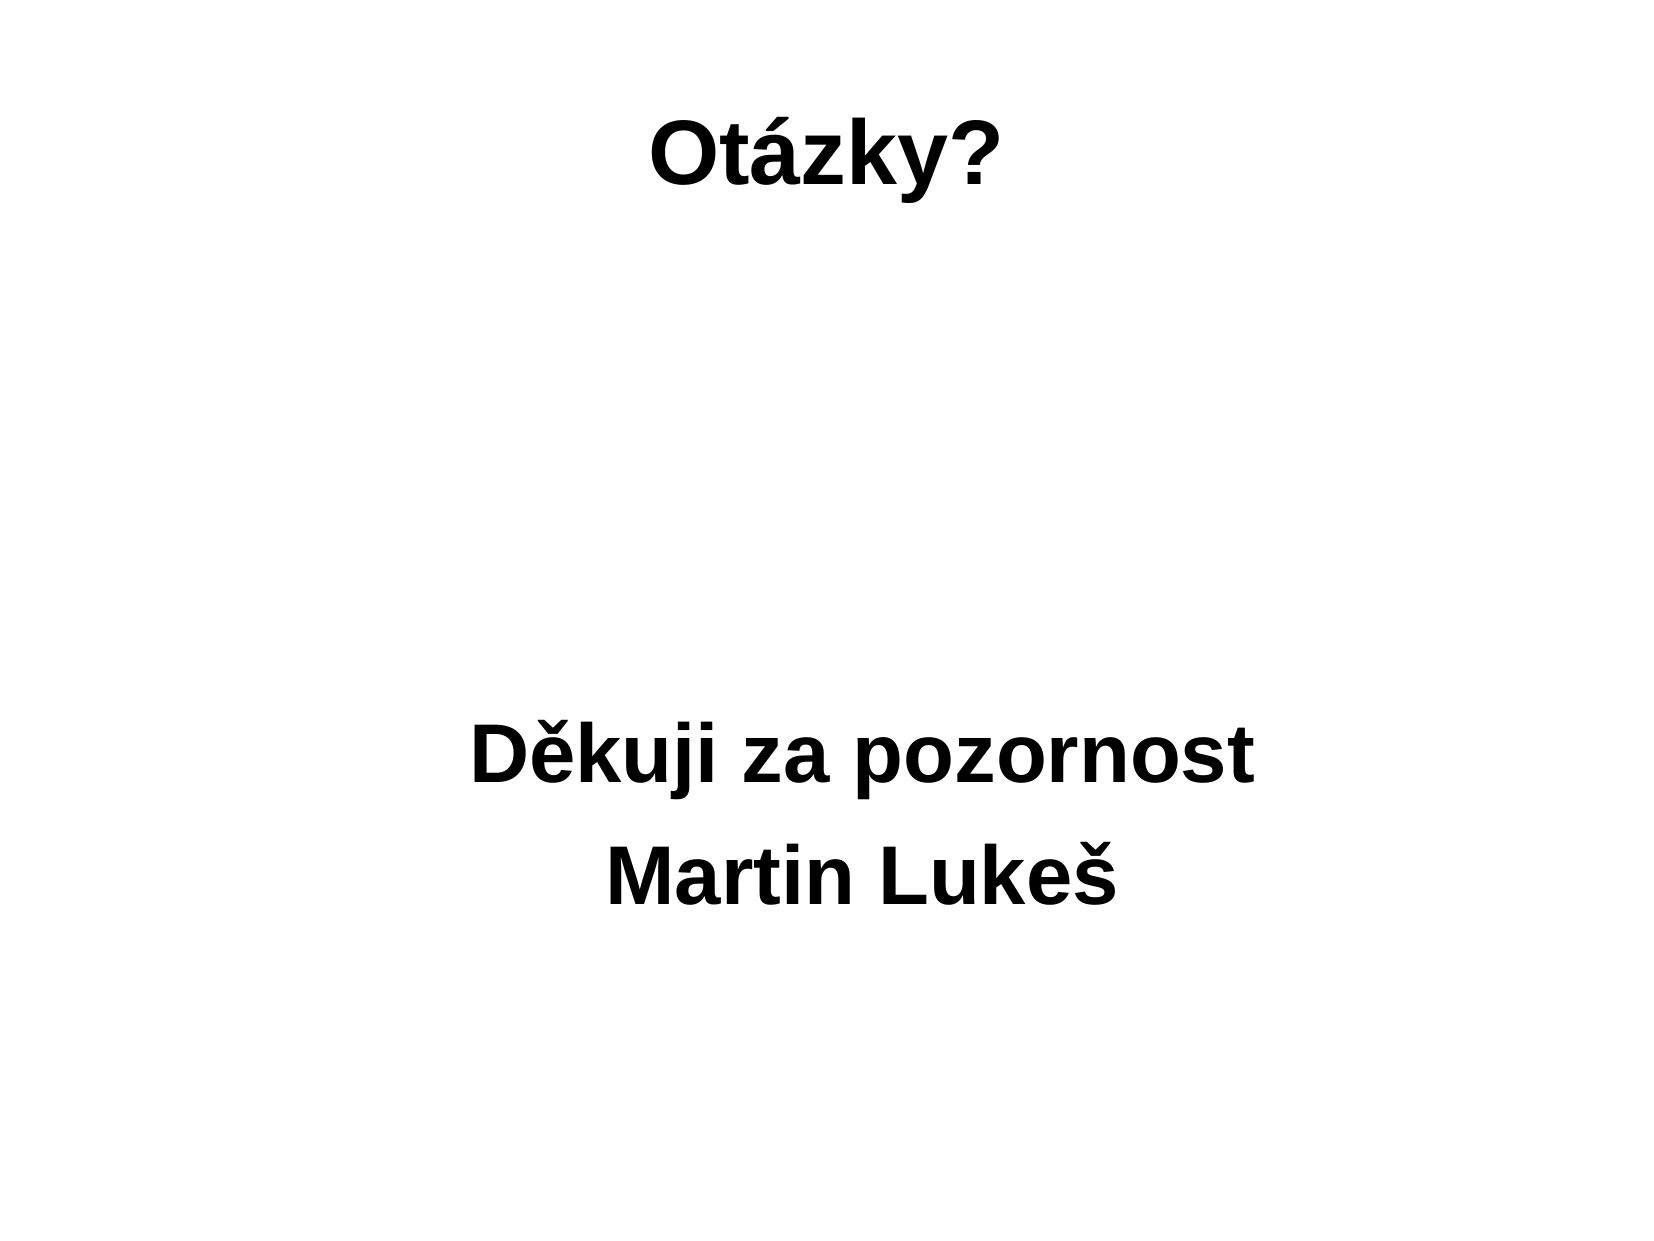

# Otázky?
Děkuji za pozornost
Martin Lukeš